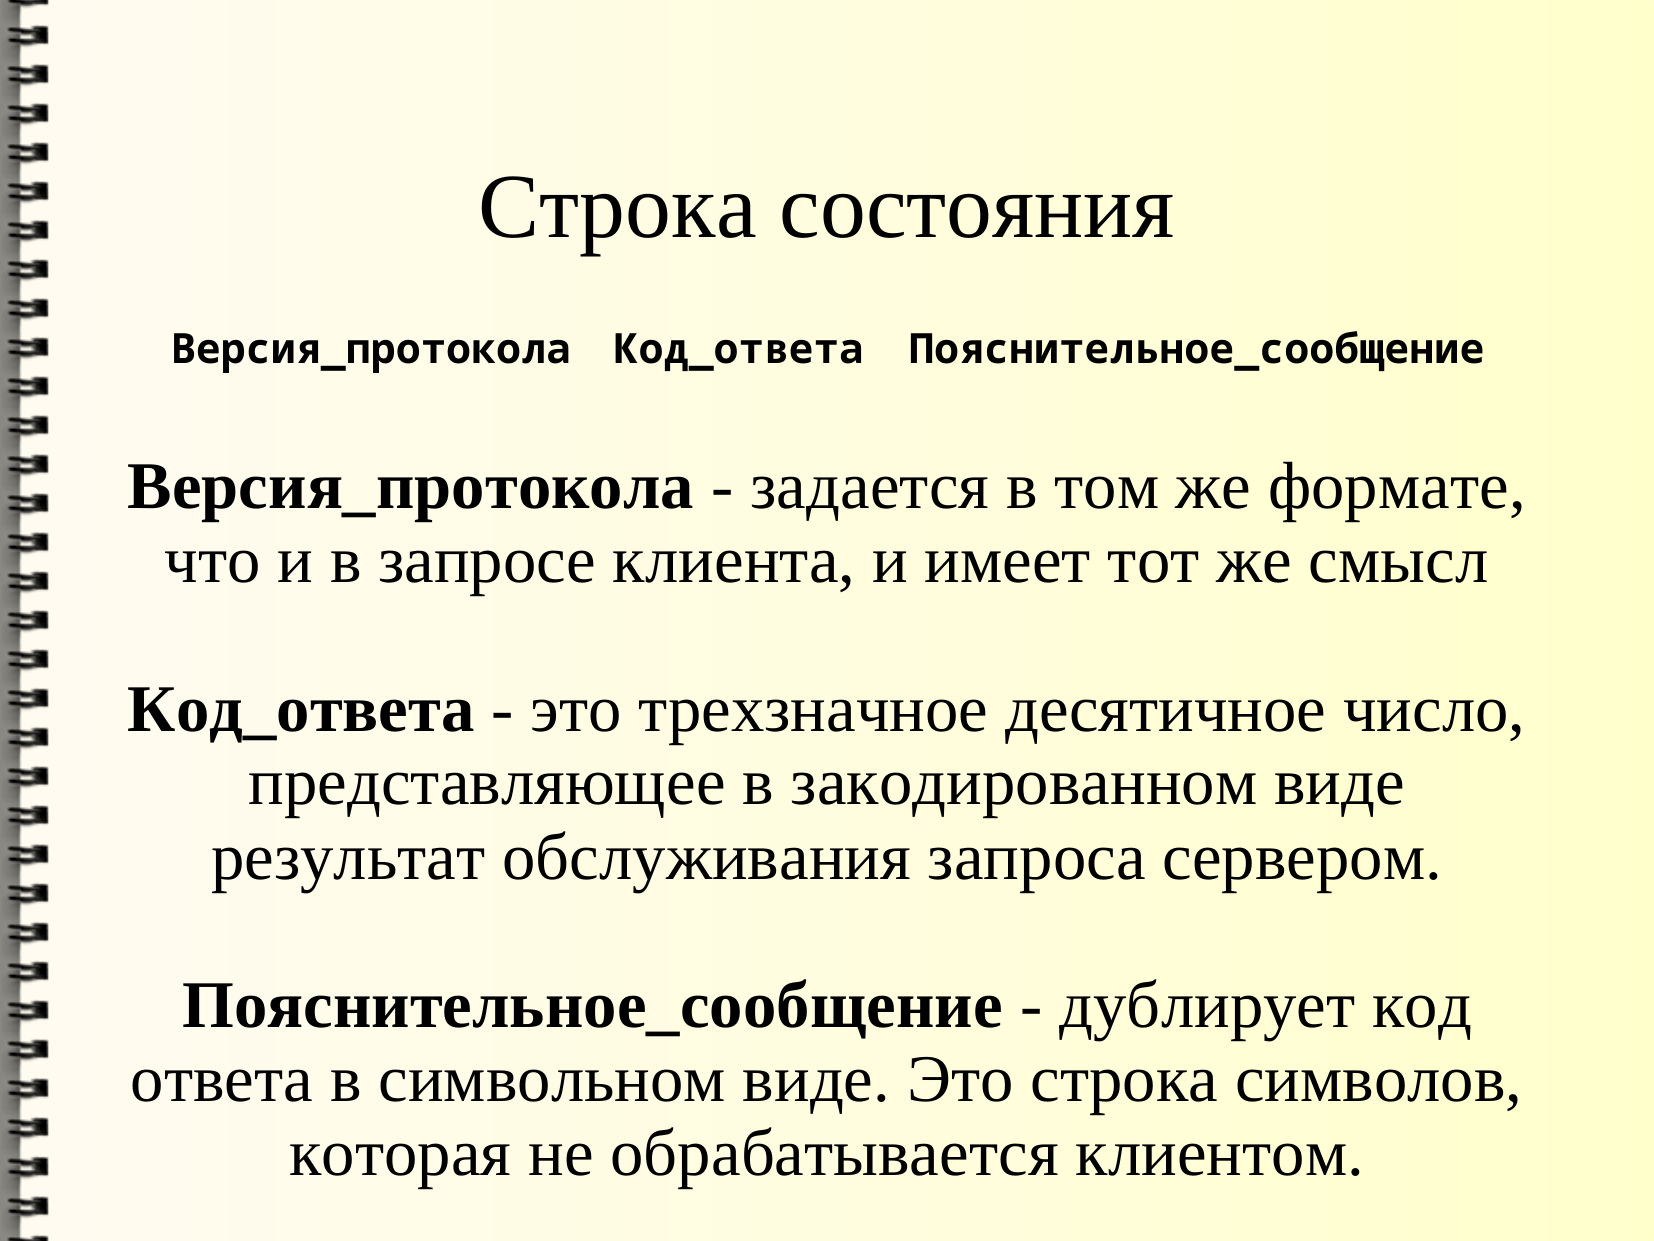

# Строка состояния
Версия_протокола	Код_ответа	Пояснительное_сообщение
Версия_протокола - задается в том же формате, что и в запросе клиента, и имеет тот же смысл
Код_ответа - это трехзначное десятичное число, представляющее в закодированном виде результат обслуживания запроса сервером.
Пояснительное_сообщение - дублирует код ответа в символьном виде. Это строка символов, которая не обрабатывается клиентом.